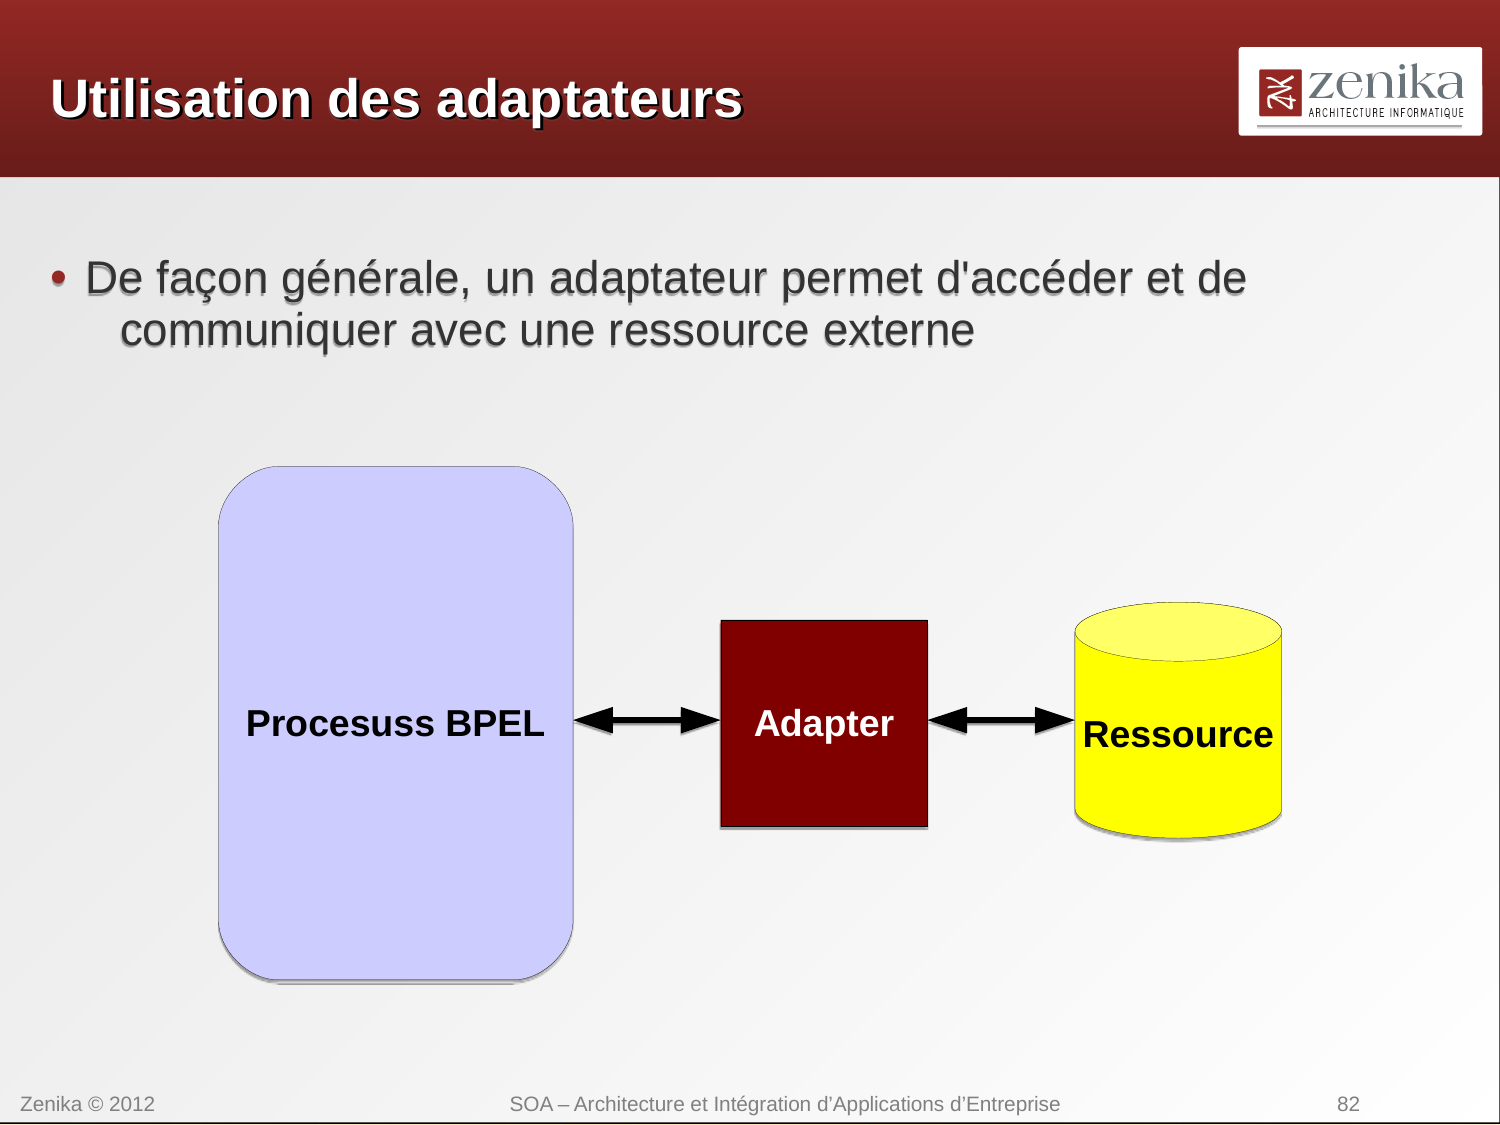

# Utilisation des adaptateurs
De façon générale, un adaptateur permet d'accéder et de communiquer avec une ressource externe